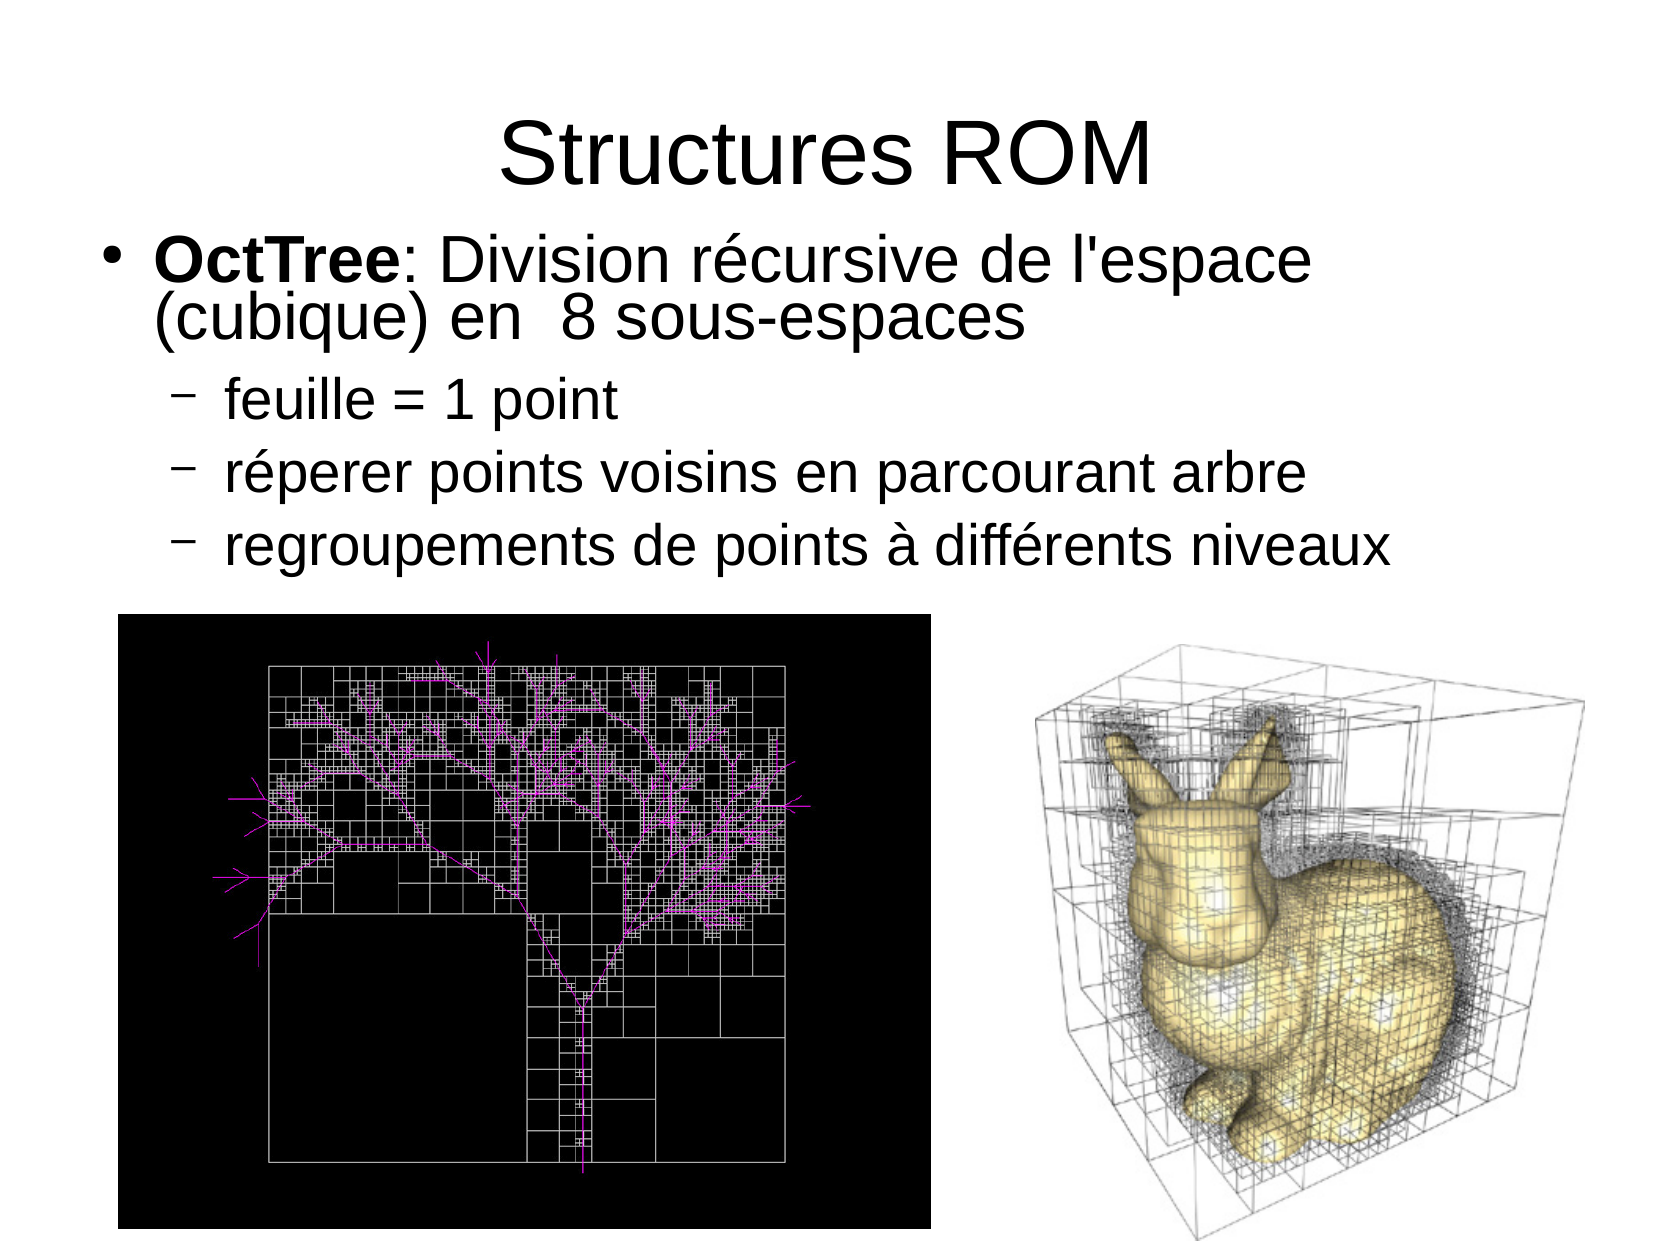

# Structures ROM
OctTree: Division récursive de l'espace (cubique) en 8 sous-espaces
feuille = 1 point
réperer points voisins en parcourant arbre
regroupements de points à différents niveaux